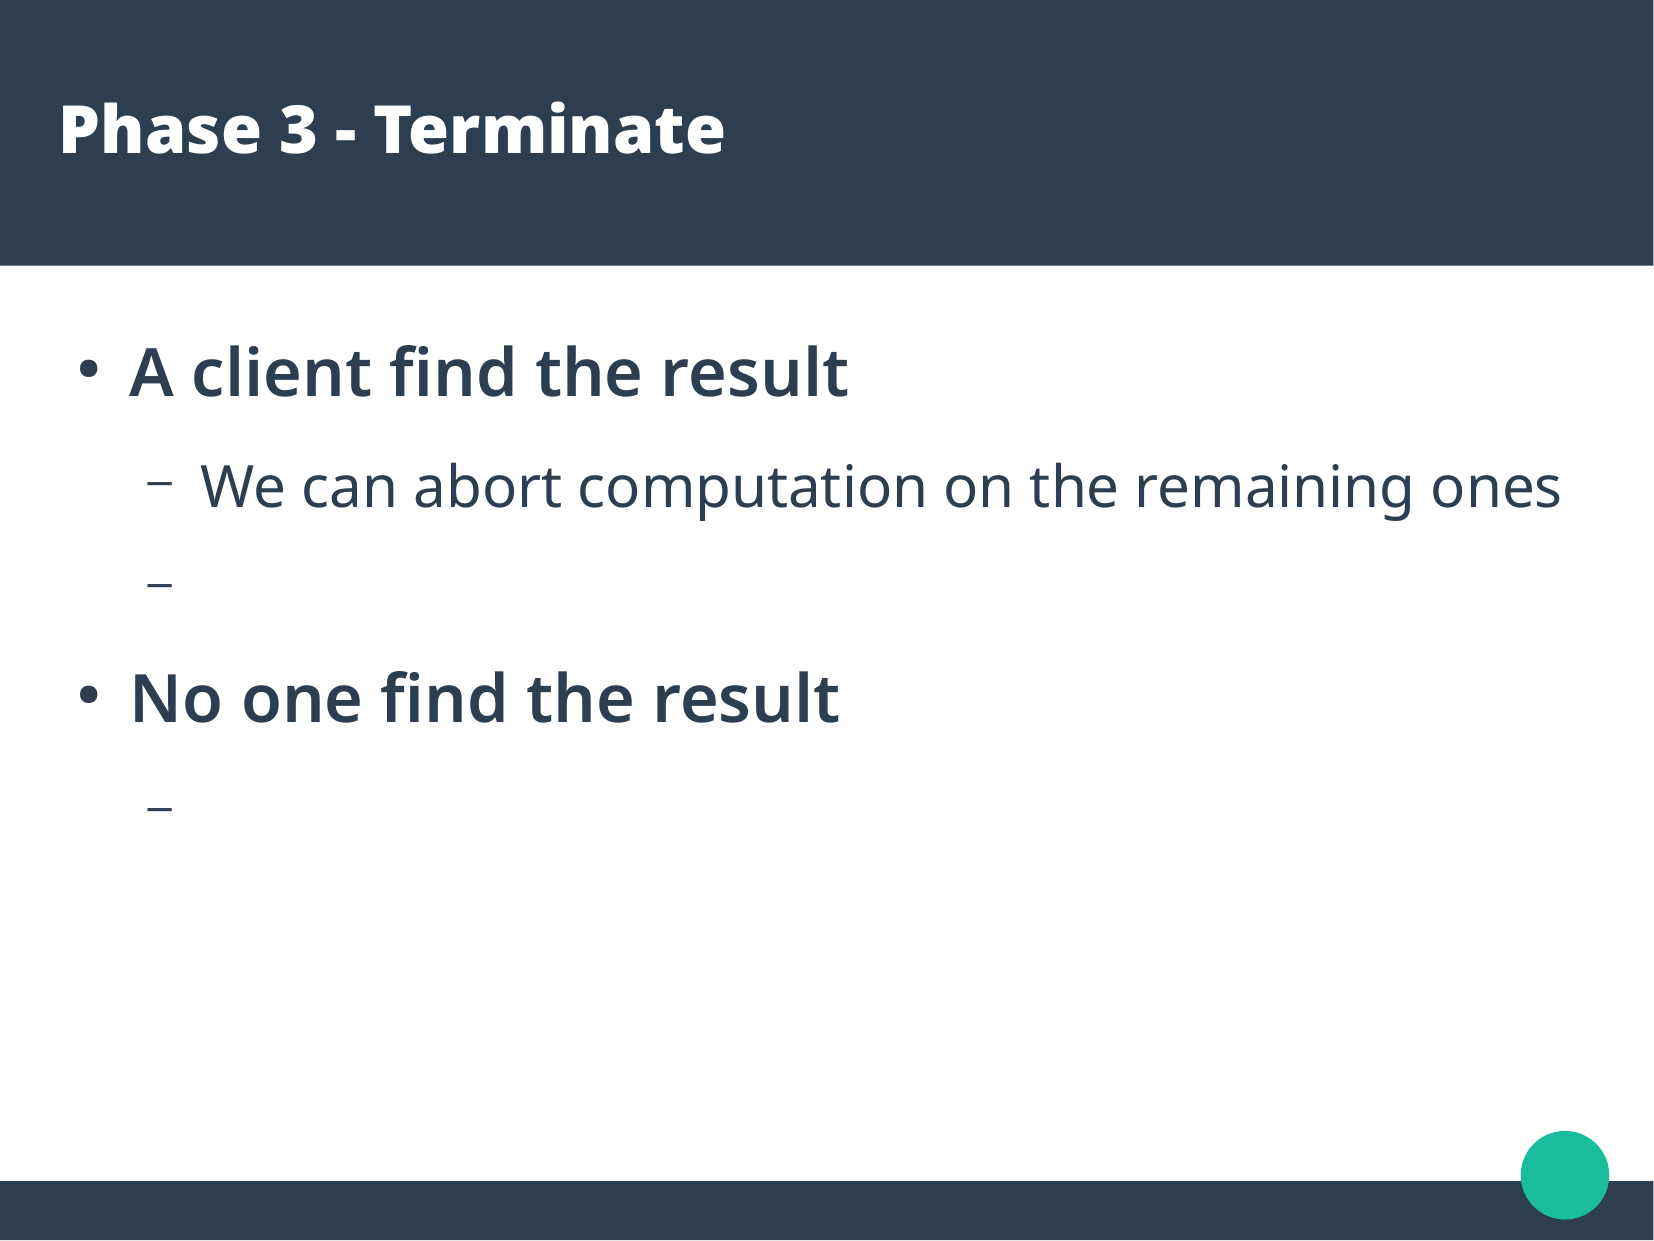

# Phase 3 - Terminate
A client find the result
We can abort computation on the remaining ones
No one find the result